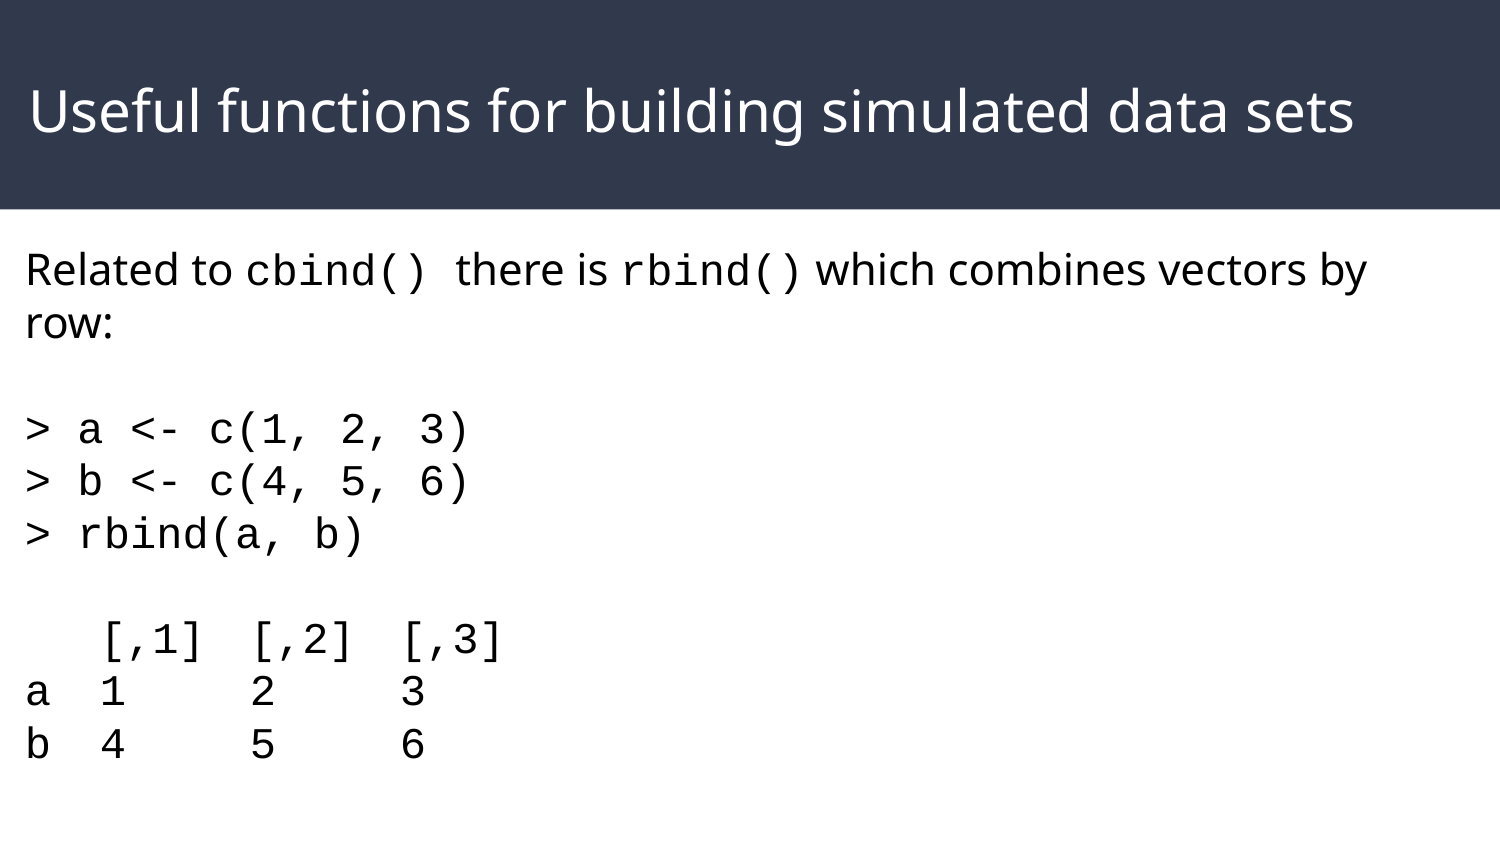

# Useful functions for building simulated data sets
Related to cbind() there is rbind() which combines vectors by row:
> a <- c(1, 2, 3)
> b <- c(4, 5, 6)
> rbind(a, b)
[,1] 	[,2] 	[,3]
a	1		2		3
b	4		5		6